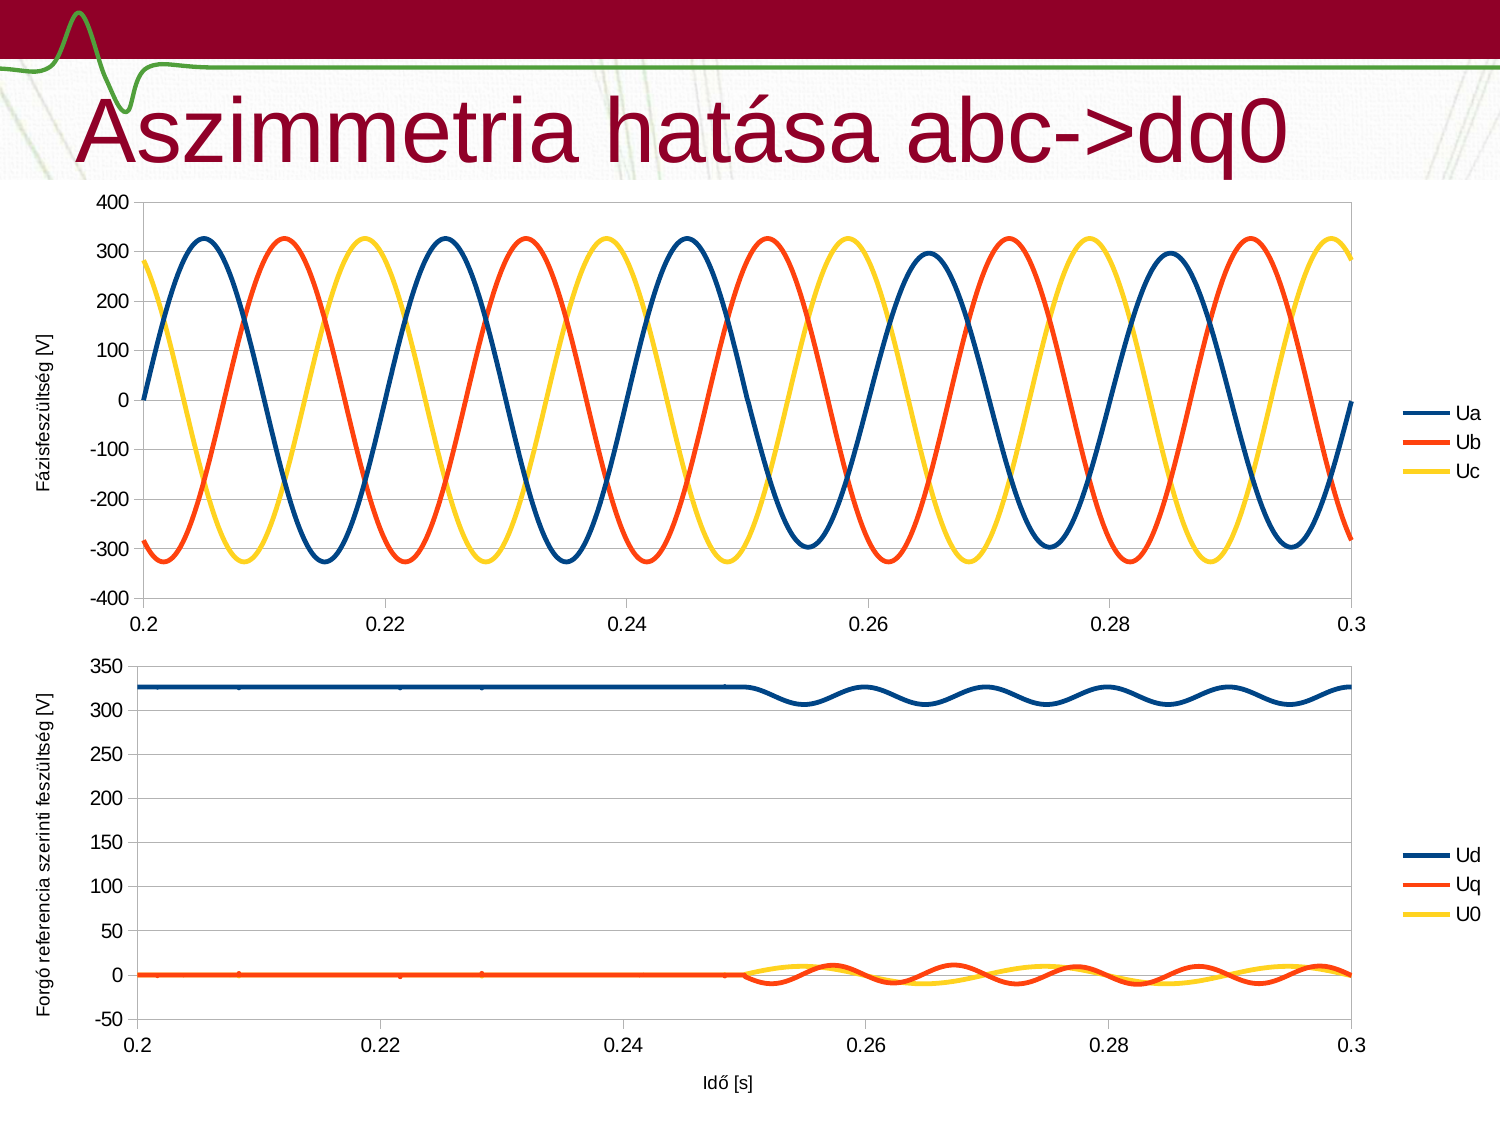

# Aszimmetria hatása abc->dq0
### Chart
| Category | Ua | Ub | Uc |
|---|---|---|---|
### Chart
| Category | Ud | Uq | U0 |
|---|---|---|---|